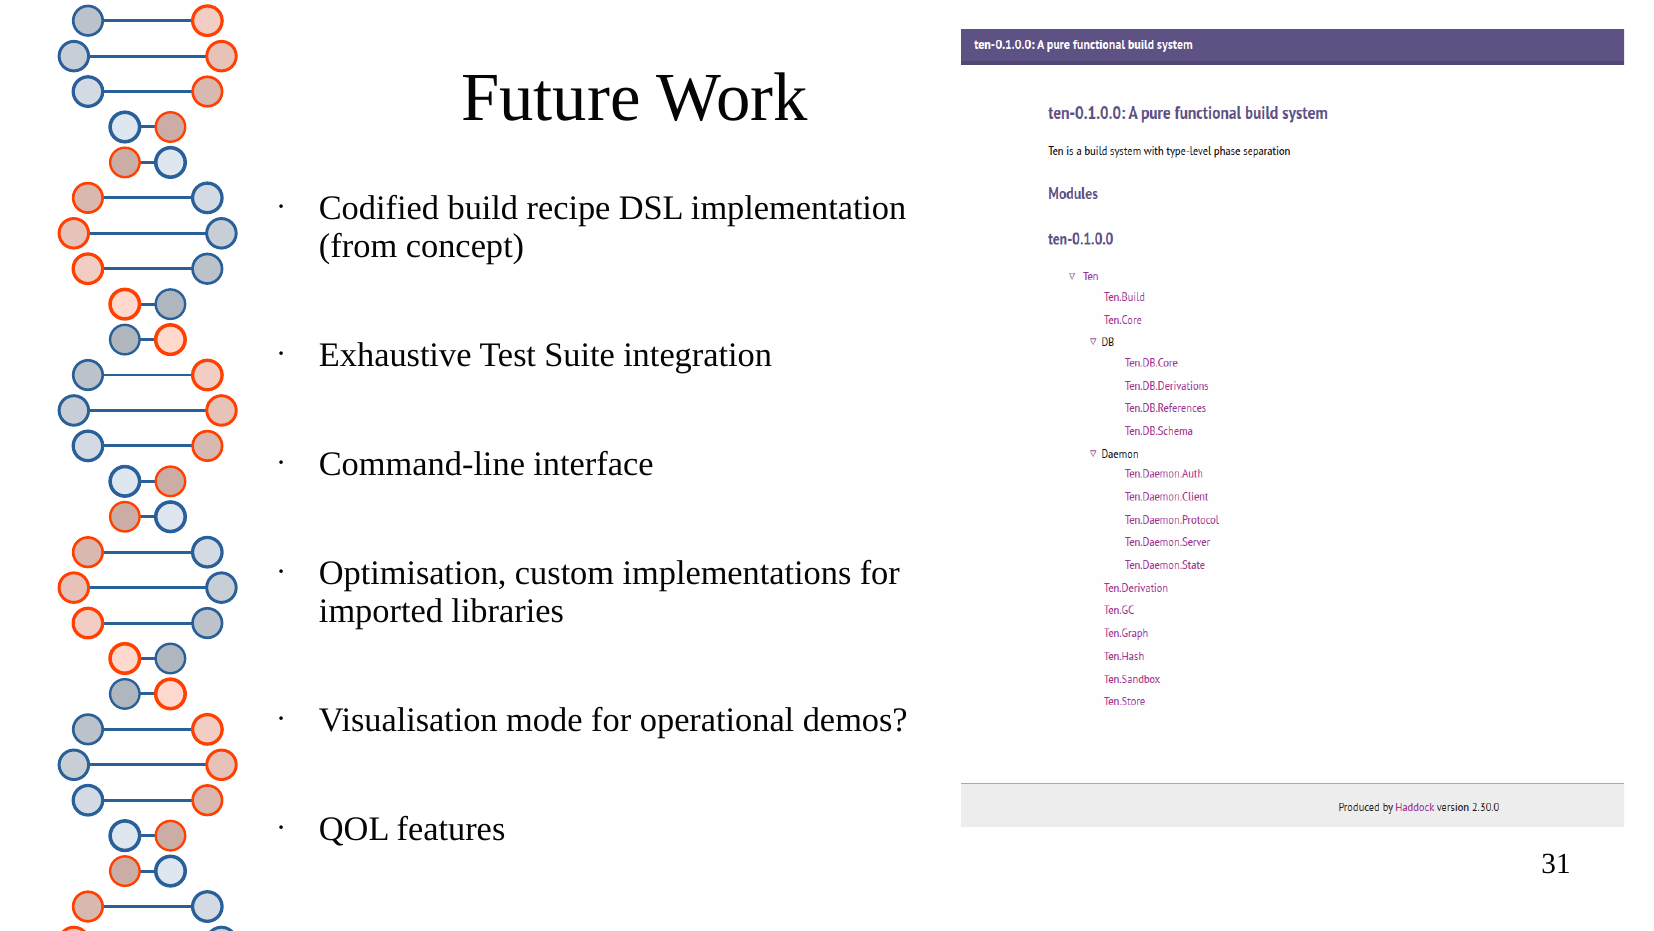

# Future Work
Codified build recipe DSL implementation (from concept)
Exhaustive Test Suite integration
Command-line interface
Optimisation, custom implementations for imported libraries
Visualisation mode for operational demos?
QOL features
31